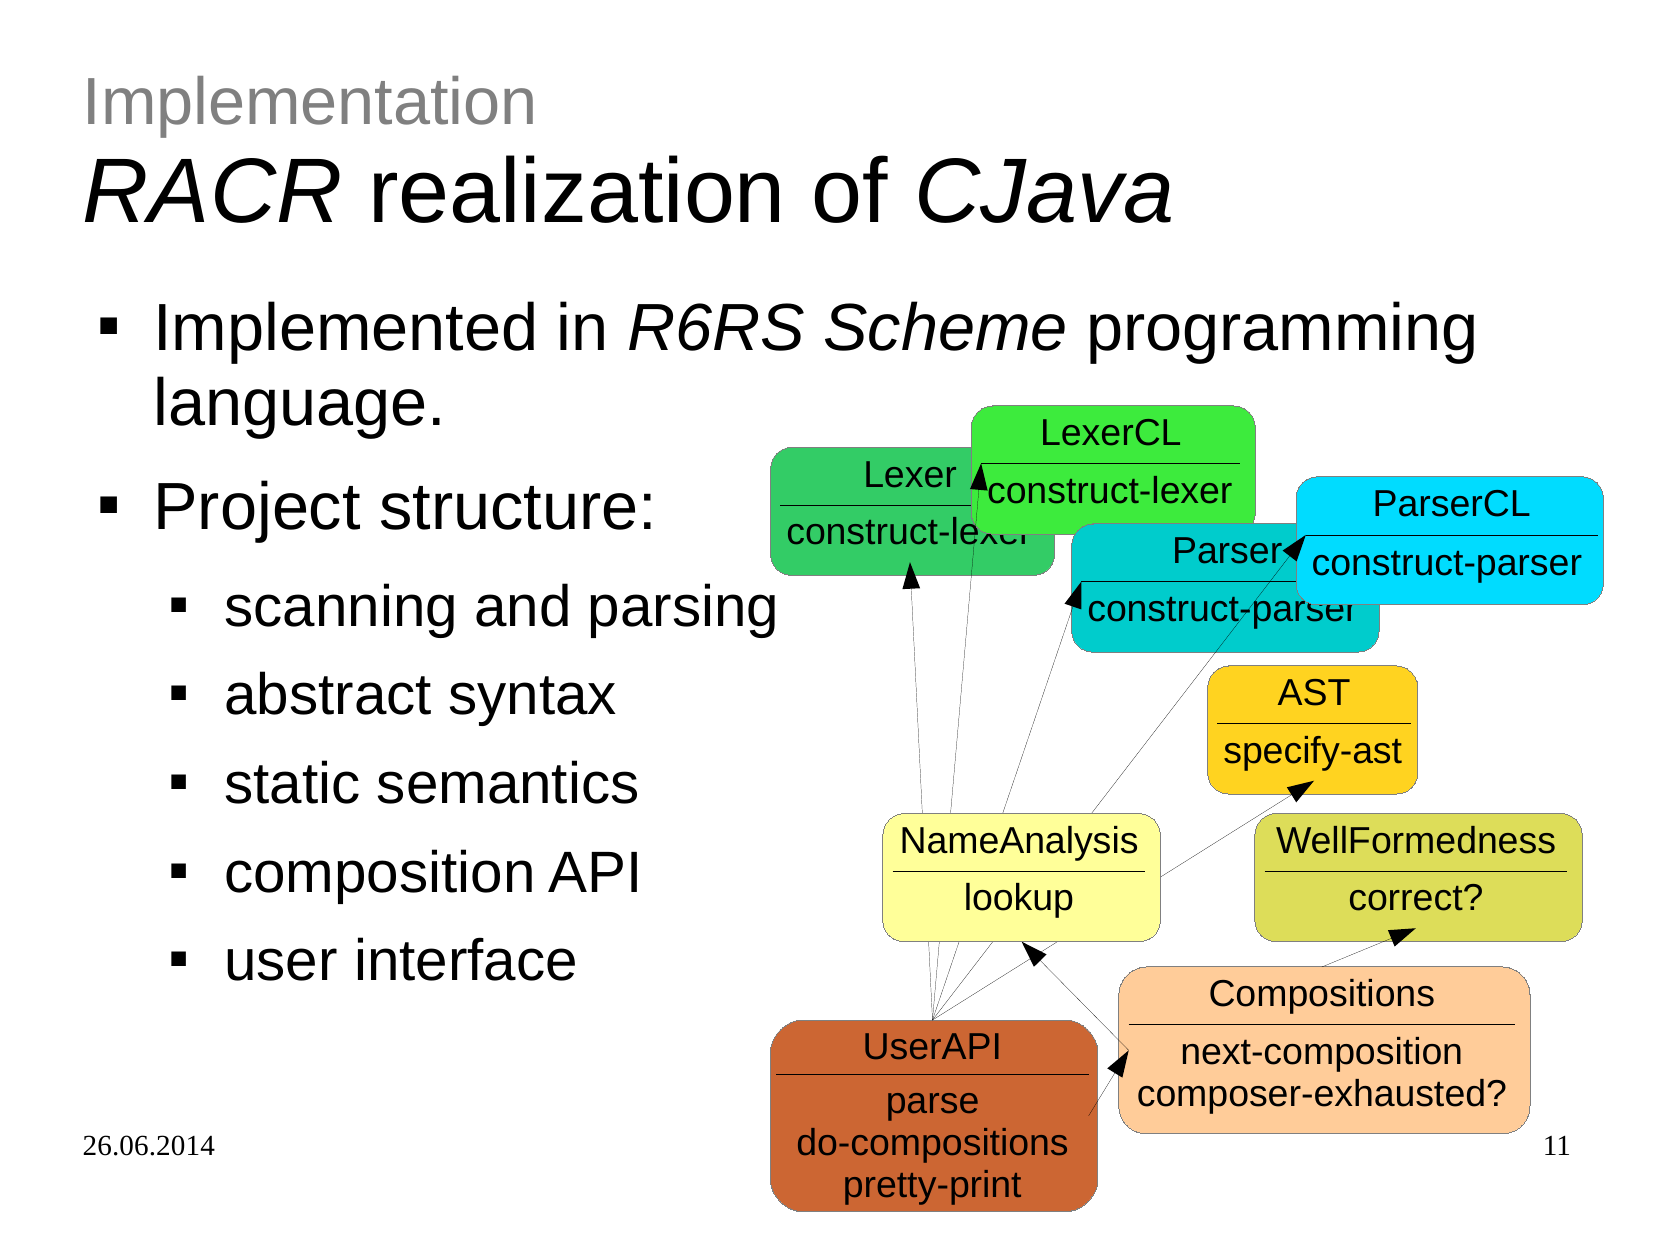

# Implementation RACR realization of CJava
Implemented in R6RS Scheme programming language.
Project structure:
scanning and parsing
abstract syntax
static semantics
composition API
user interface
| LexerCL |
| --- |
| construct-lexer |
| Lexer |
| --- |
| construct-lexer |
| ParserCL |
| --- |
| construct-parser |
| Parser |
| --- |
| construct-parser |
| AST |
| --- |
| specify-ast |
| WellFormedness |
| --- |
| correct? |
| NameAnalysis |
| --- |
| lookup |
| Compositions |
| --- |
| next-composition composer-exhausted? |
| UserAPI |
| --- |
| parse do-compositions pretty-print |
26.06.2014
11